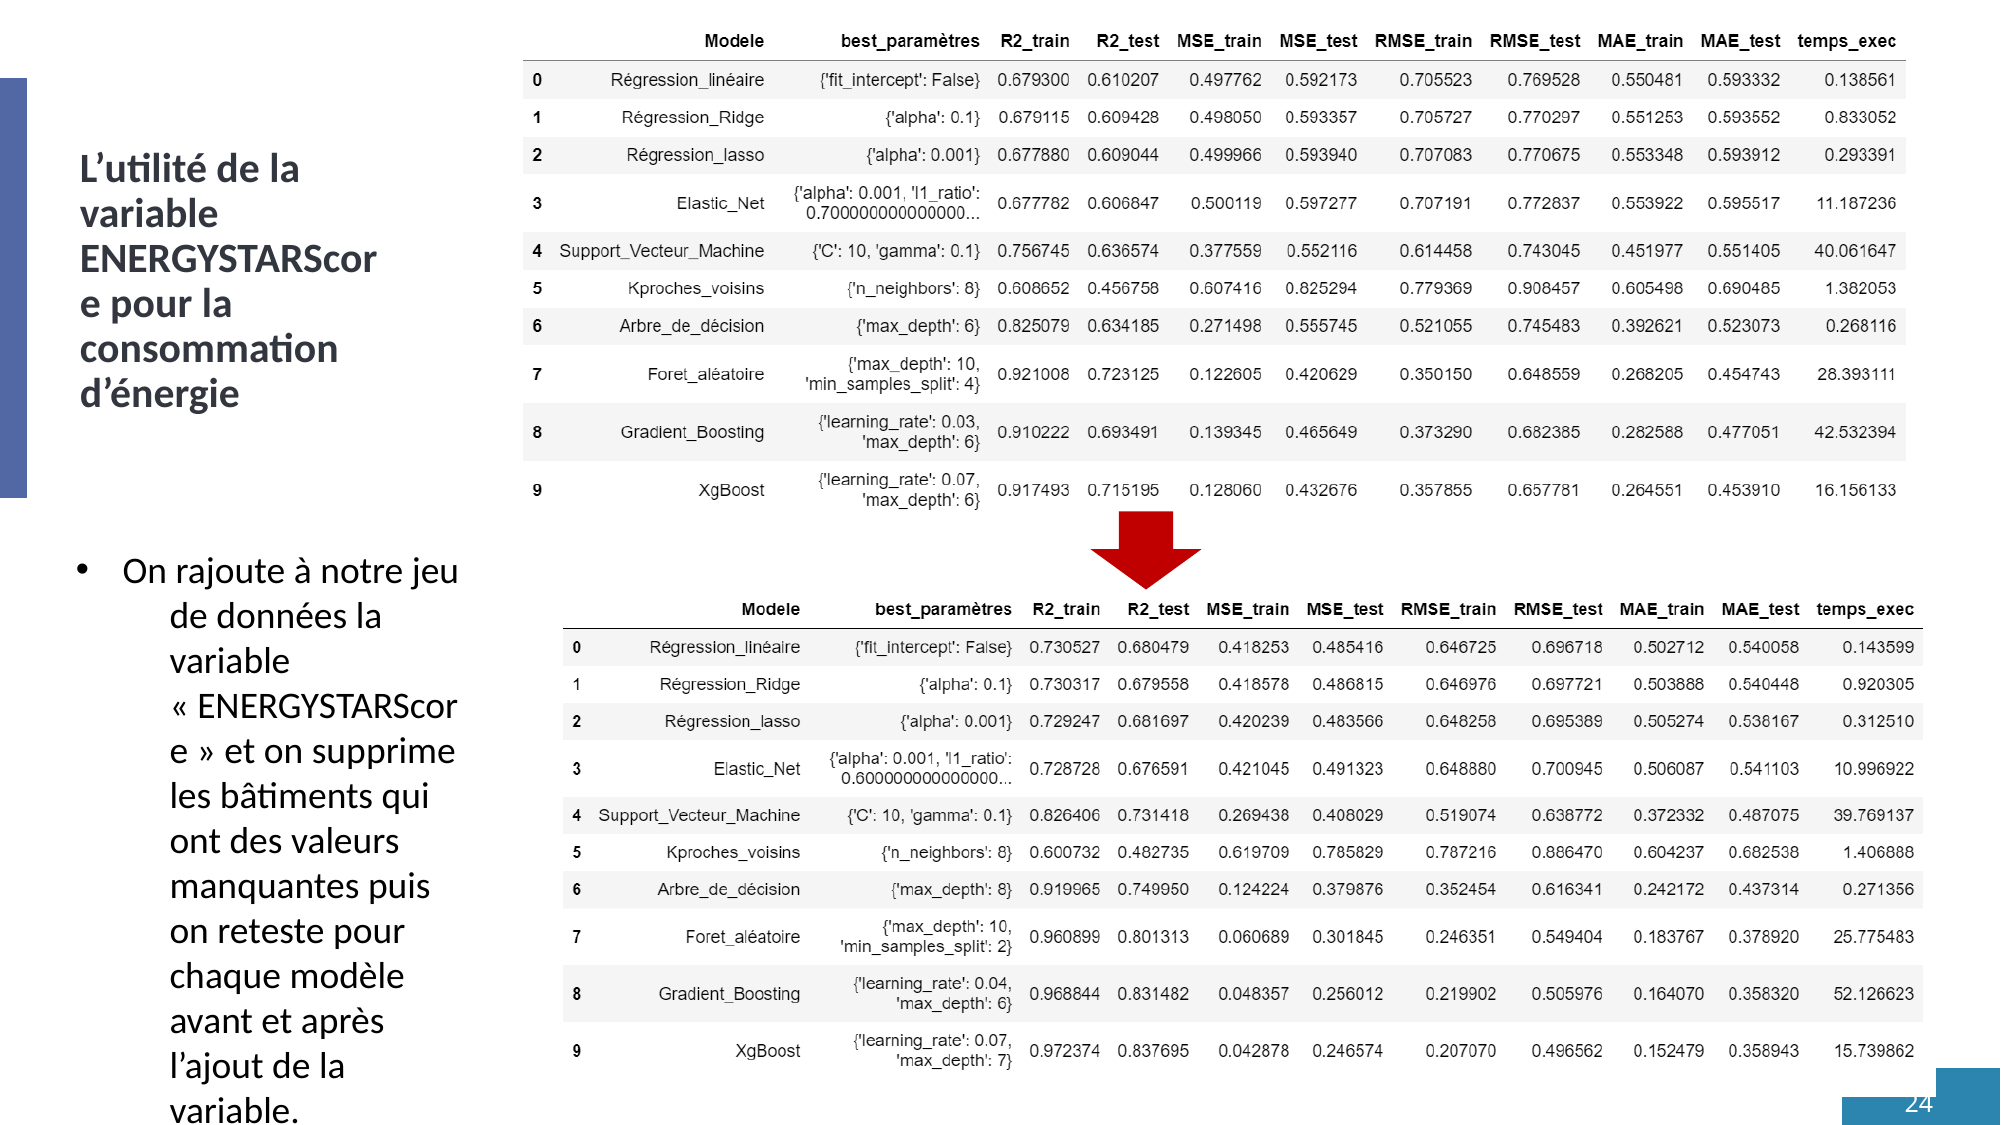

# L’utilité de la variable ENERGYSTARScore pour la consommation d’énergie
On rajoute à notre jeu de données la variable « ENERGYSTARScore » et on supprime les bâtiments qui ont des valeurs manquantes puis on reteste pour chaque modèle avant et après l’ajout de la variable.